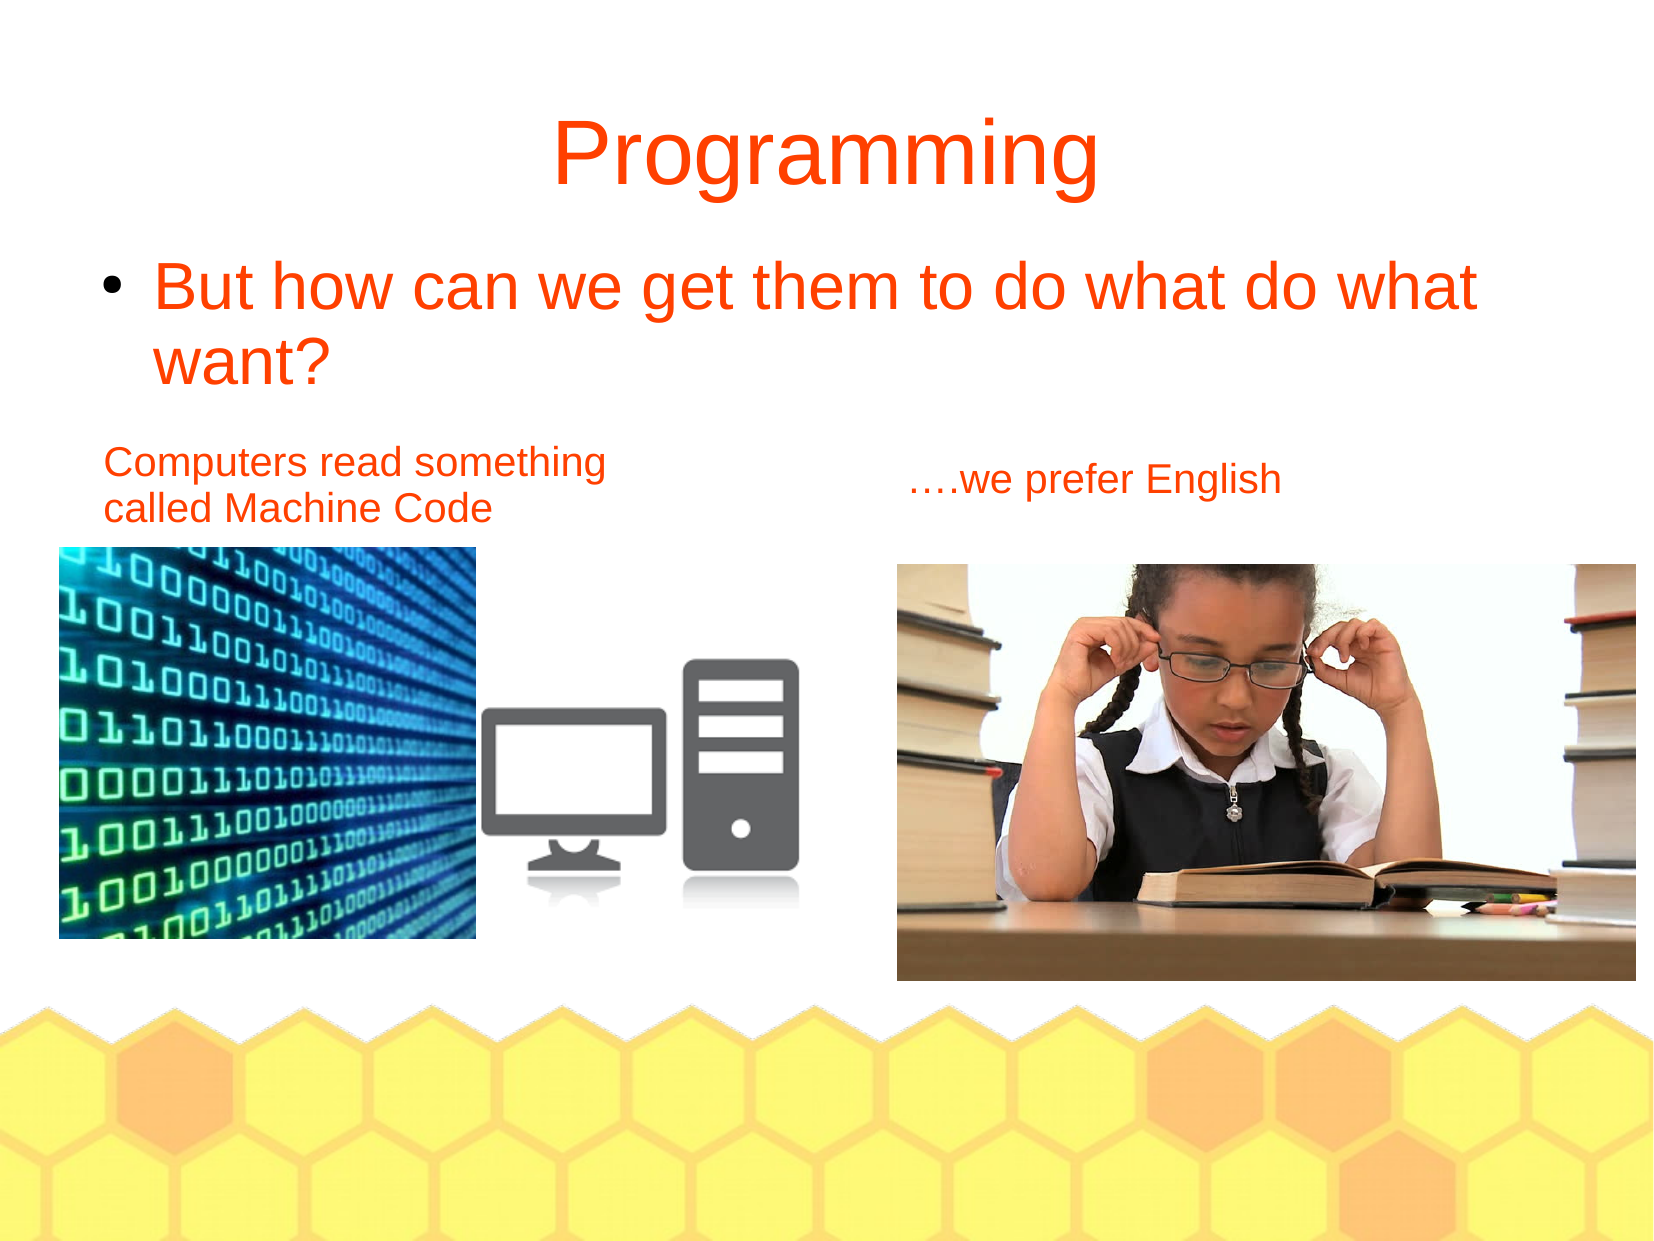

# Programming
But how can we get them to do what do what want?
Computers read something
called Machine Code
….we prefer English